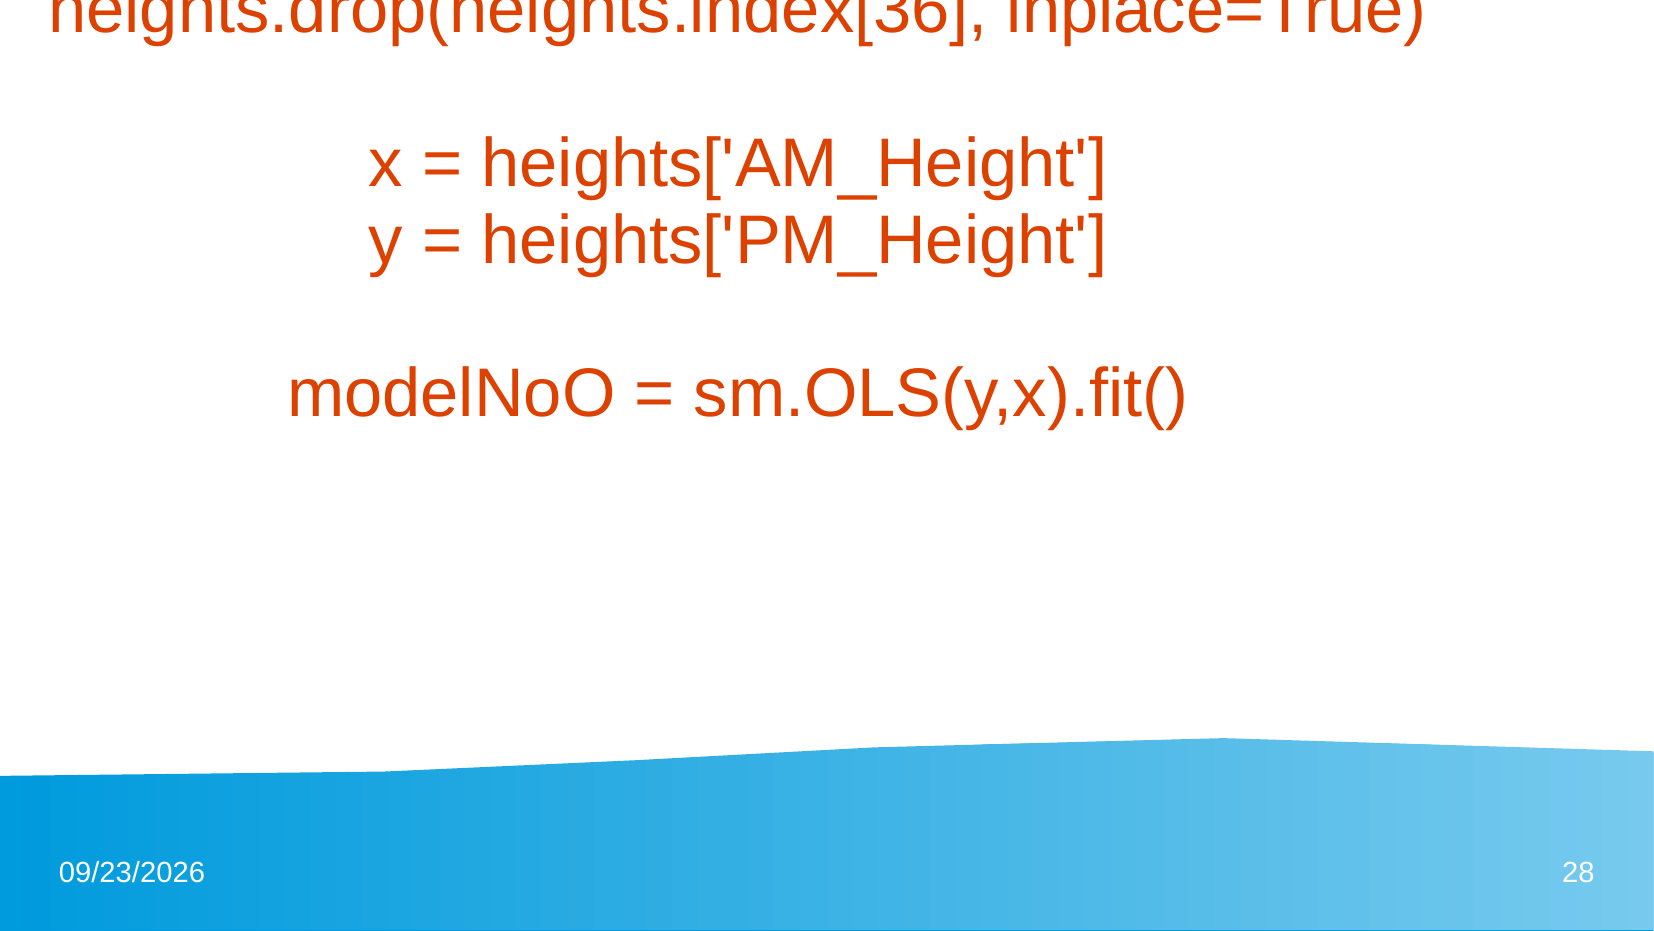

# heights.drop(heights.index[36], inplace=True) x = heights['AM_Height'] y = heights['PM_Height'] modelNoO = sm.OLS(y,x).fit()